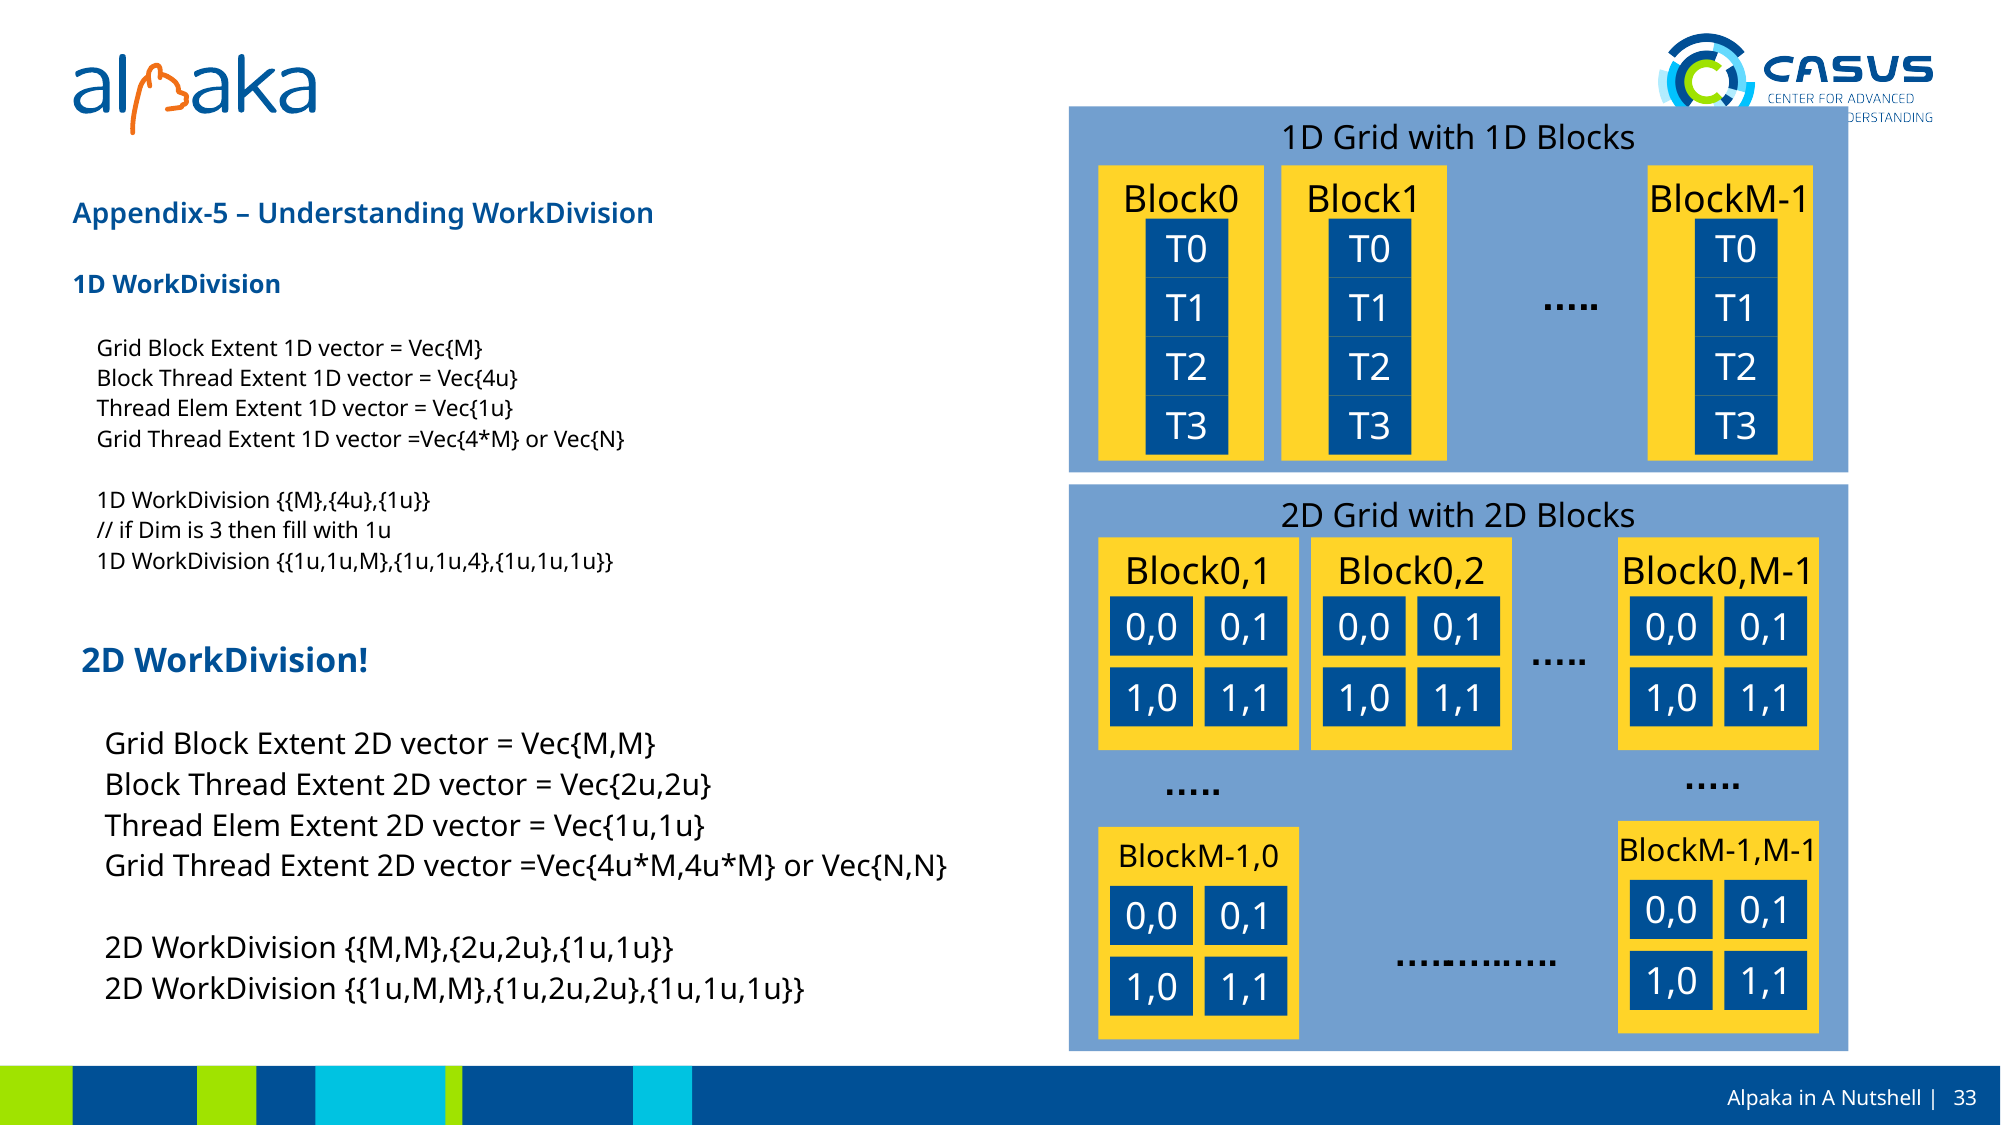

1D Grid with 1D Blocks
# Appendix-5 – Understanding WorkDivision
1D WorkDivision
Grid Block Extent 1D vector = Vec{M}
Block Thread Extent 1D vector = Vec{4u}
Thread Elem Extent 1D vector = Vec{1u}
Grid Thread Extent 1D vector =Vec{4*M} or Vec{N}
1D WorkDivision {{M},{4u},{1u}}
// if Dim is 3 then fill with 1u
1D WorkDivision {{1u,1u,M},{1u,1u,4},{1u,1u,1u}}
Block0
T0
T1
T2
T3
Block1
T0
T1
T2
T3
BlockM-1
T0
T1
T2
T3
…..
…..
2D Grid with 2D Blocks
Block0,0
T0,0
T0,1
T1,0
T1,1
Block0,1
T0,0
T0,1
T1,0
T1,1
Block0,1
0,0
0,1
1,0
1,1
Block0,1
0,0
0,1
1,0
1,1
Block0,2
0,0
0,1
1,0
1,1
Block0,M-1
0,0
…..
 2D WorkDivision!
Grid Block Extent 2D vector = Vec{M,M}
Block Thread Extent 2D vector = Vec{2u,2u}
Thread Elem Extent 2D vector = Vec{1u,1u}
Grid Thread Extent 2D vector =Vec{4u*M,4u*M} or Vec{N,N}
2D WorkDivision {{M,M},{2u,2u},{1u,1u}}
2D WorkDivision {{1u,M,M},{1u,2u,2u},{1u,1u,1u}}
0,1
1,0
1,1
…..
…..
…..
…..
…..
…..
…..
…..
…..
BlockM-1,M-1
0,0
BlockM-1,0
0,0
0,1
1,0
1,1
0,1
1,0
1,1
…..
…..
…..
…..
…..
Alpaka in A Nutshell
33